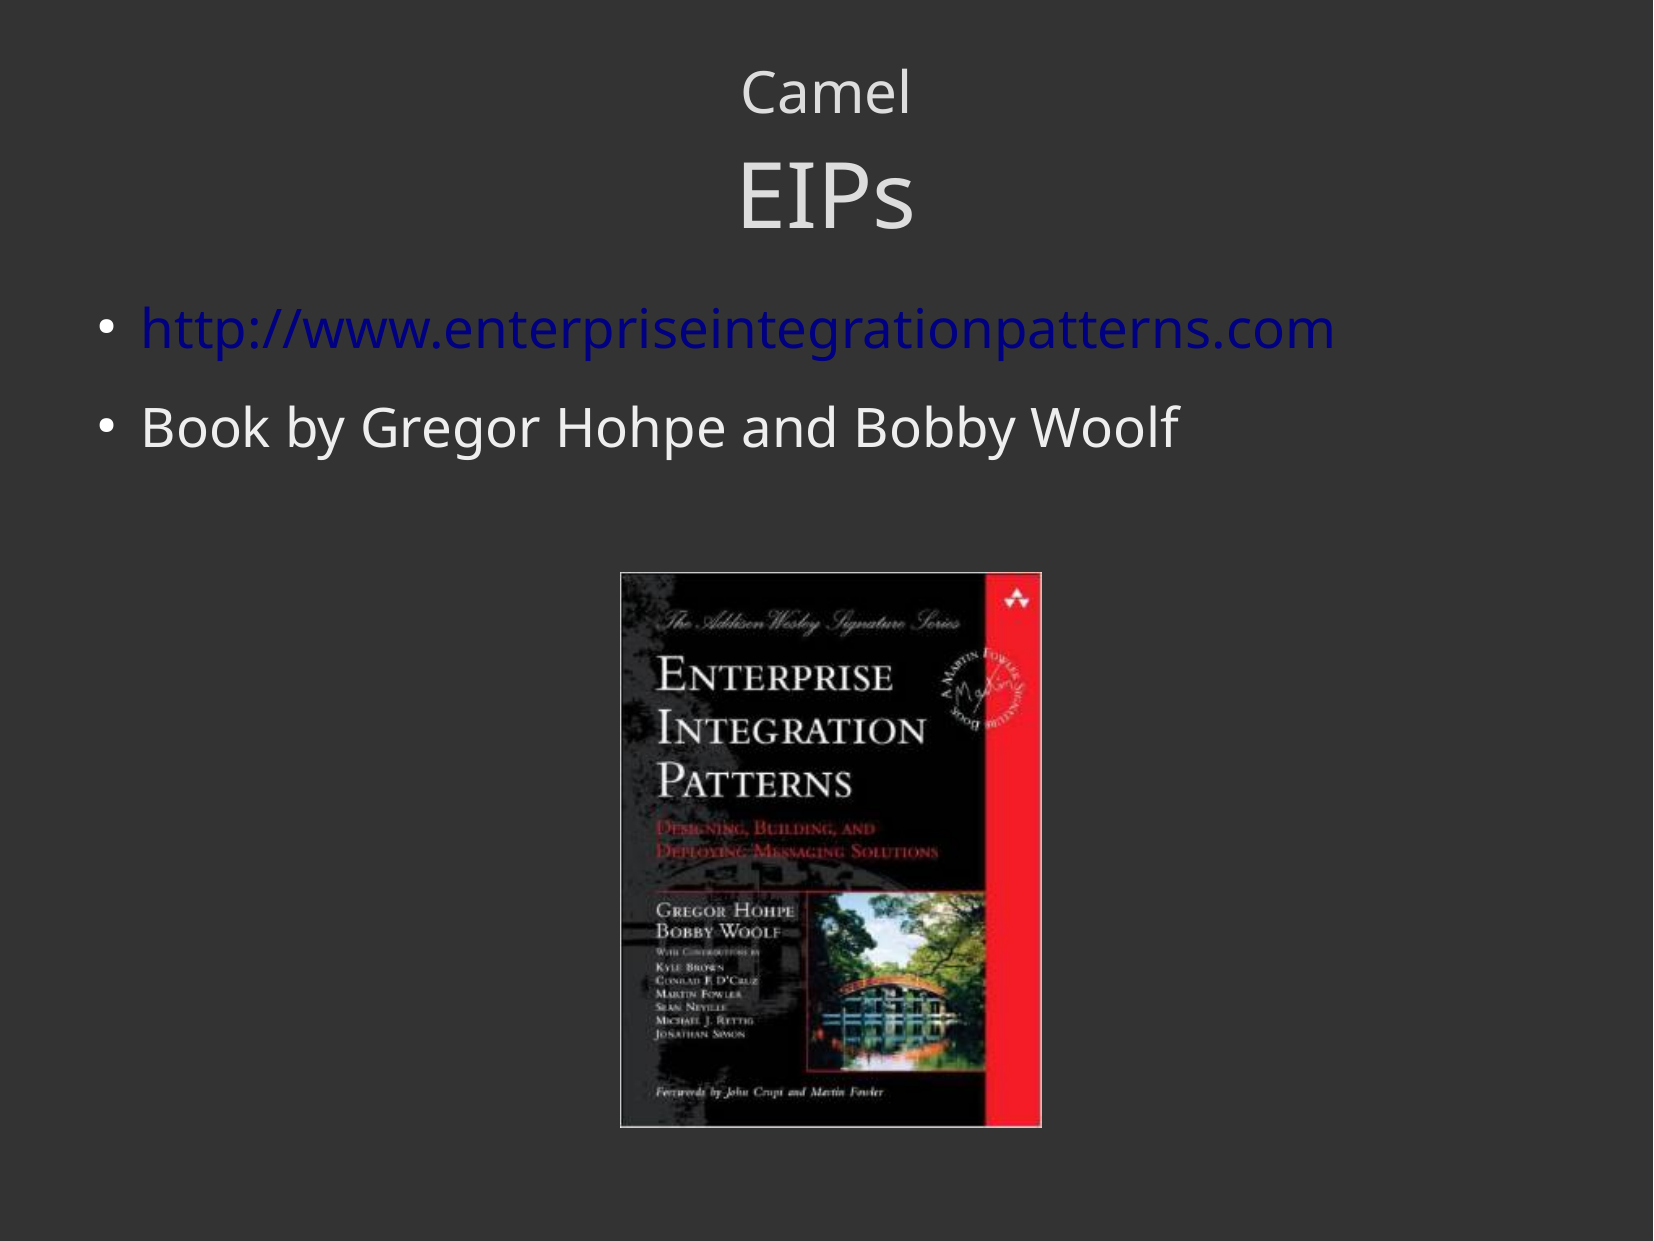

# Camel EIPs
http://www.enterpriseintegrationpatterns.com
Book by Gregor Hohpe and Bobby Woolf